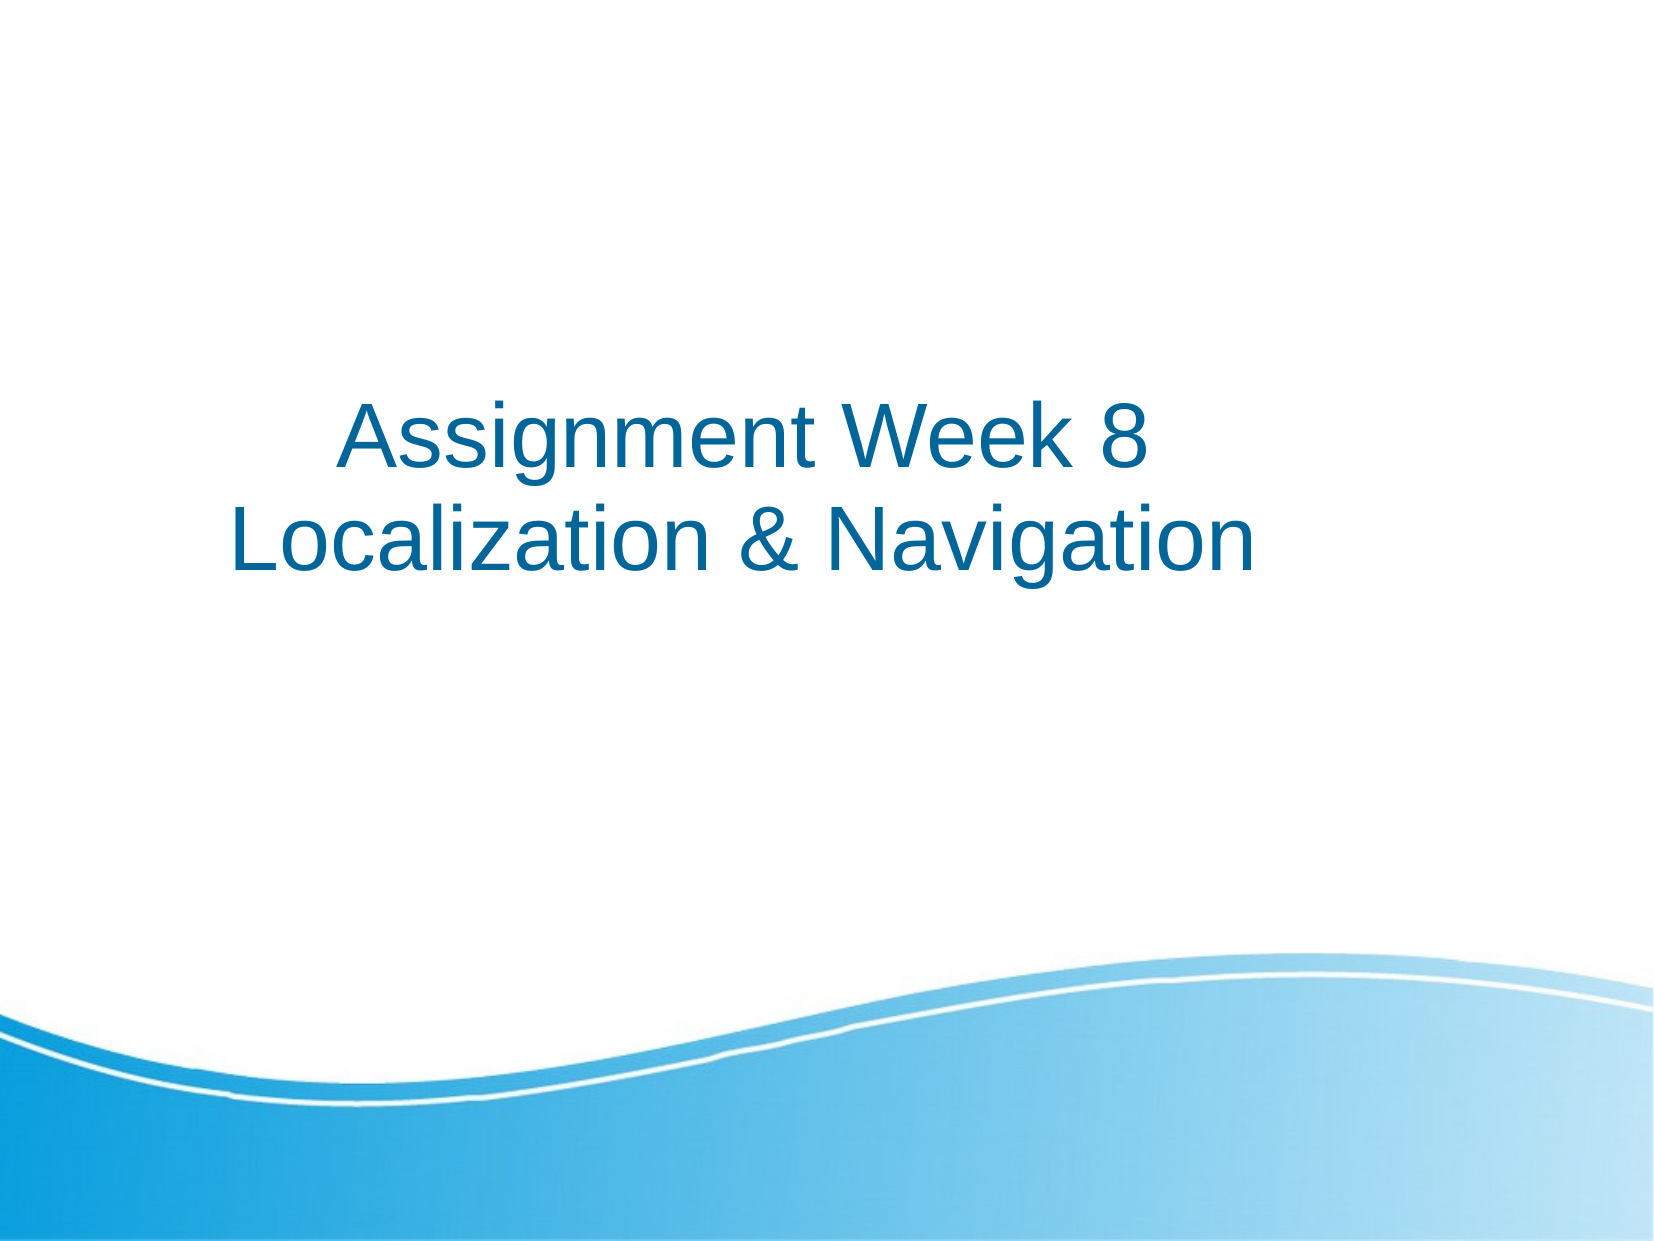

# Assignment Week 8 Localization & Navigation